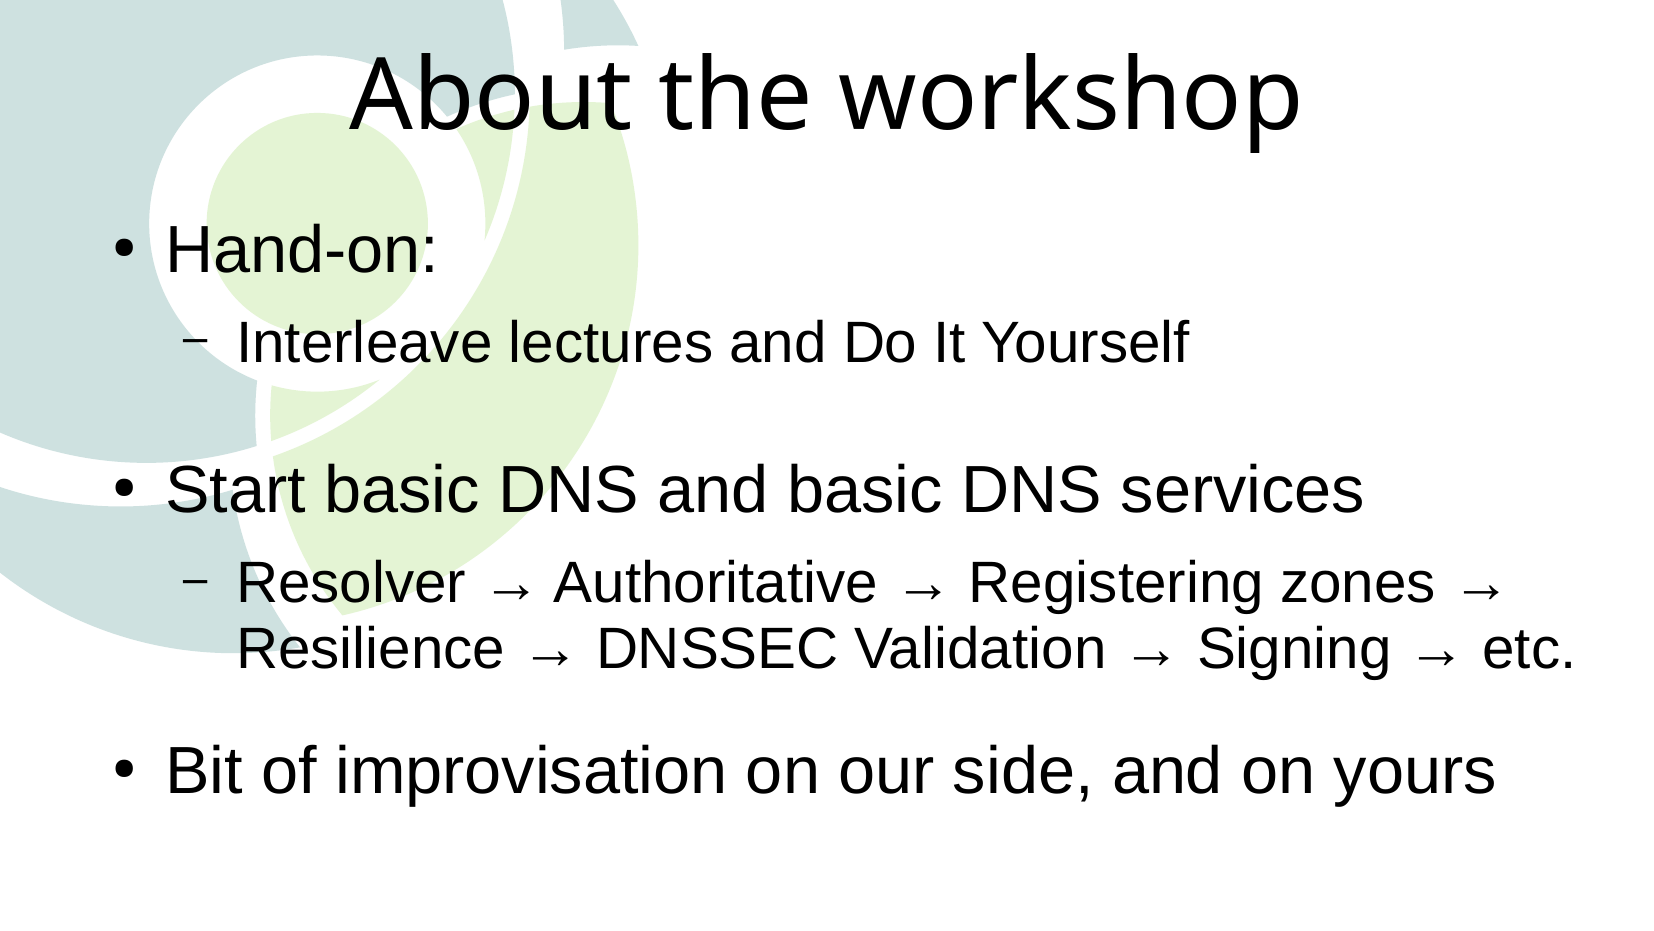

About the workshop
# Hand-on:
Interleave lectures and Do It Yourself
Start basic DNS and basic DNS services
Resolver → Authoritative → Registering zones → Resilience → DNSSEC Validation → Signing → etc.
Bit of improvisation on our side, and on yours